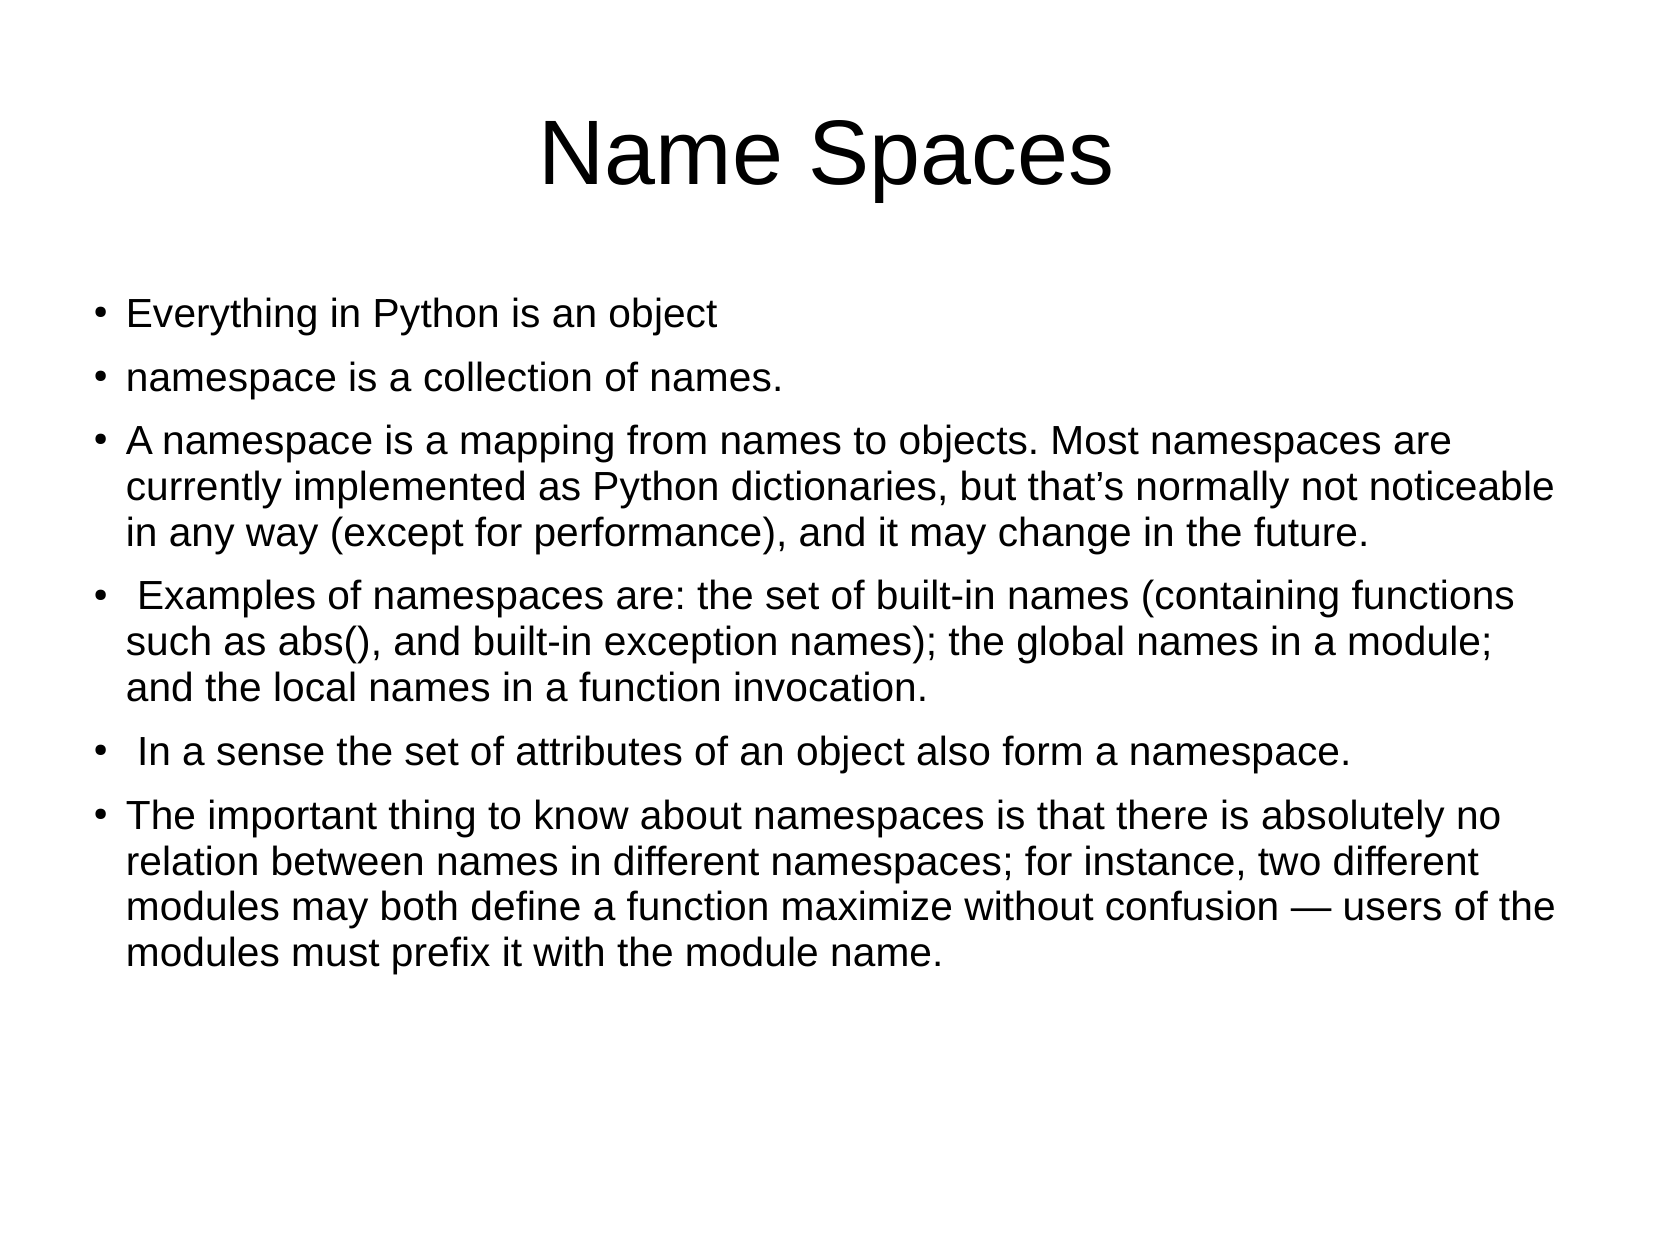

# Name Spaces
Everything in Python is an object
namespace is a collection of names.
A namespace is a mapping from names to objects. Most namespaces are currently implemented as Python dictionaries, but that’s normally not noticeable in any way (except for performance), and it may change in the future.
 Examples of namespaces are: the set of built-in names (containing functions such as abs(), and built-in exception names); the global names in a module; and the local names in a function invocation.
 In a sense the set of attributes of an object also form a namespace.
The important thing to know about namespaces is that there is absolutely no relation between names in different namespaces; for instance, two different modules may both define a function maximize without confusion — users of the modules must prefix it with the module name.